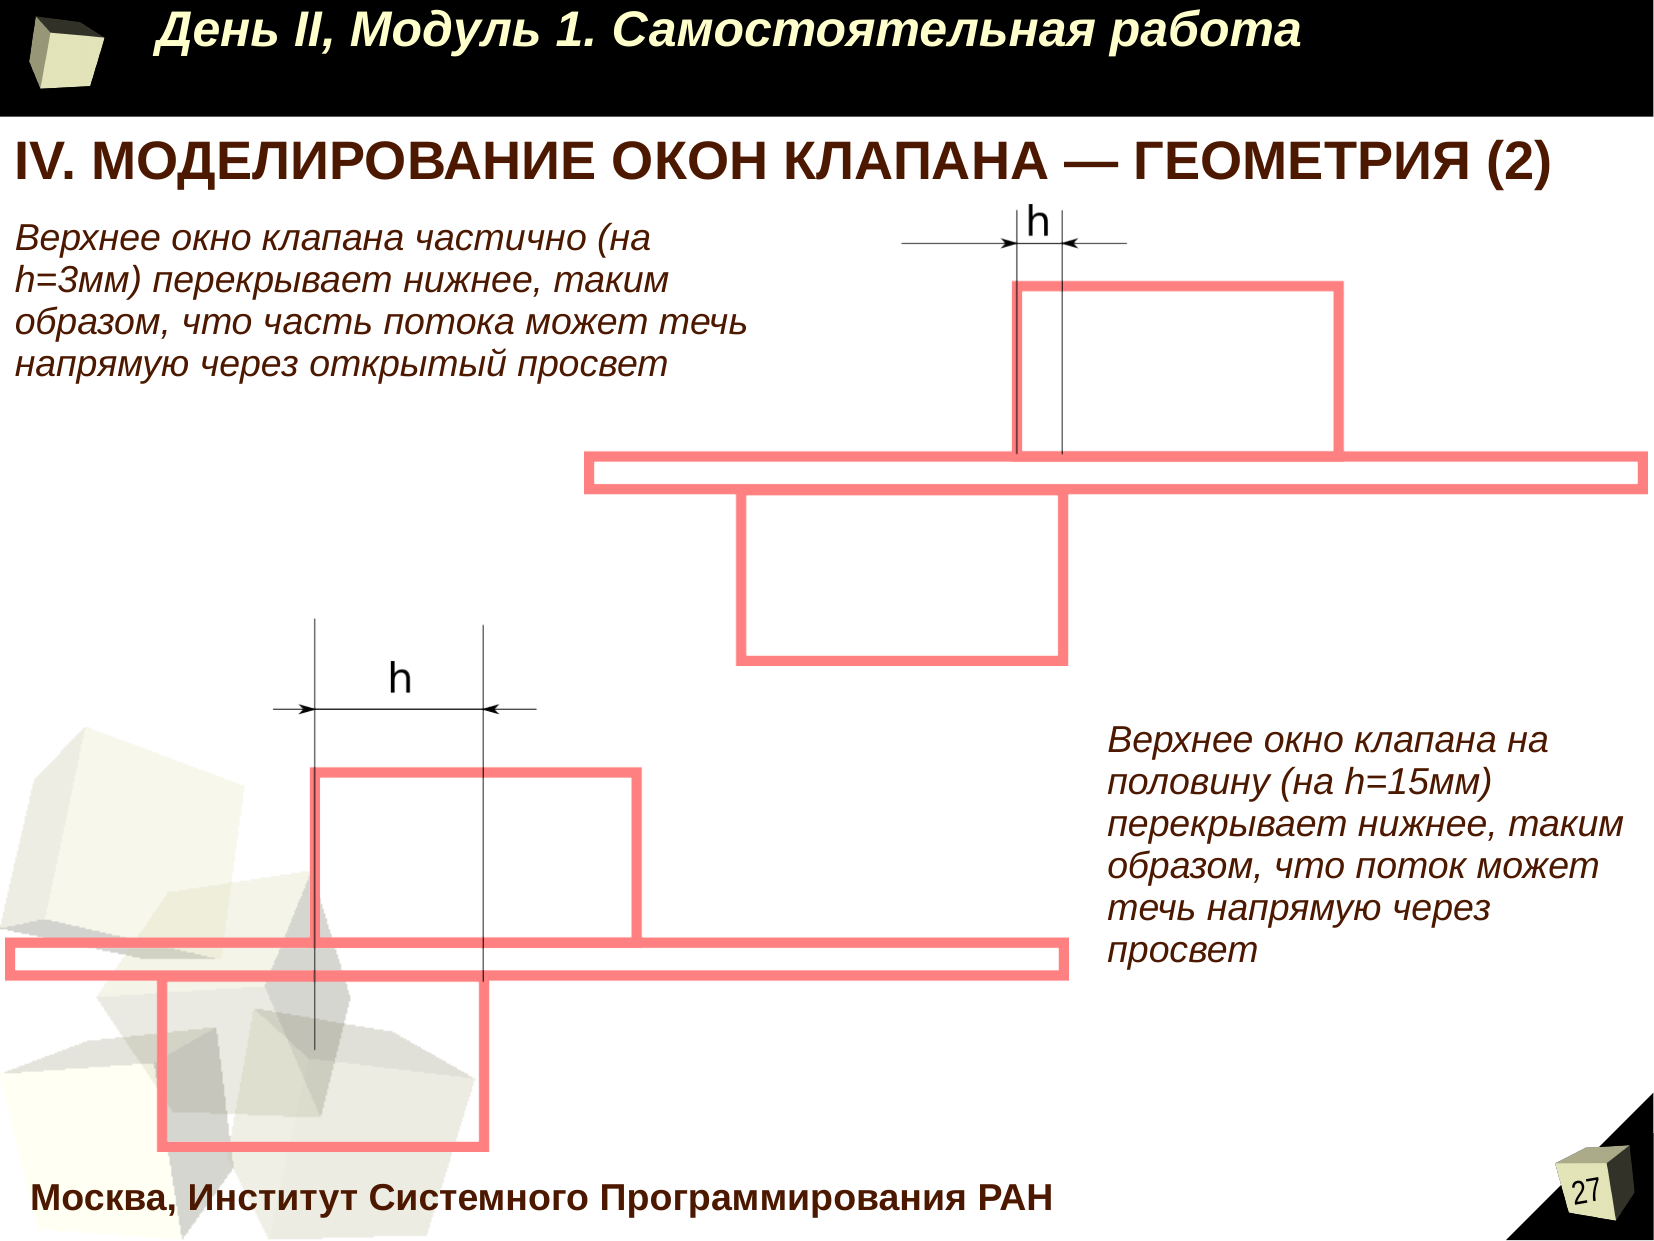

IV. МОДЕЛИРОВАНИЕ ОКОН КЛАПАНА — ГЕОМЕТРИЯ (2)
Верхнее окно клапана частично (на h=3мм) перекрывает нижнее, таким образом, что часть потока может течь напрямую через открытый просвет
Верхнее окно клапана на половину (на h=15мм) перекрывает нижнее, таким образом, что поток может течь напрямую через просвет